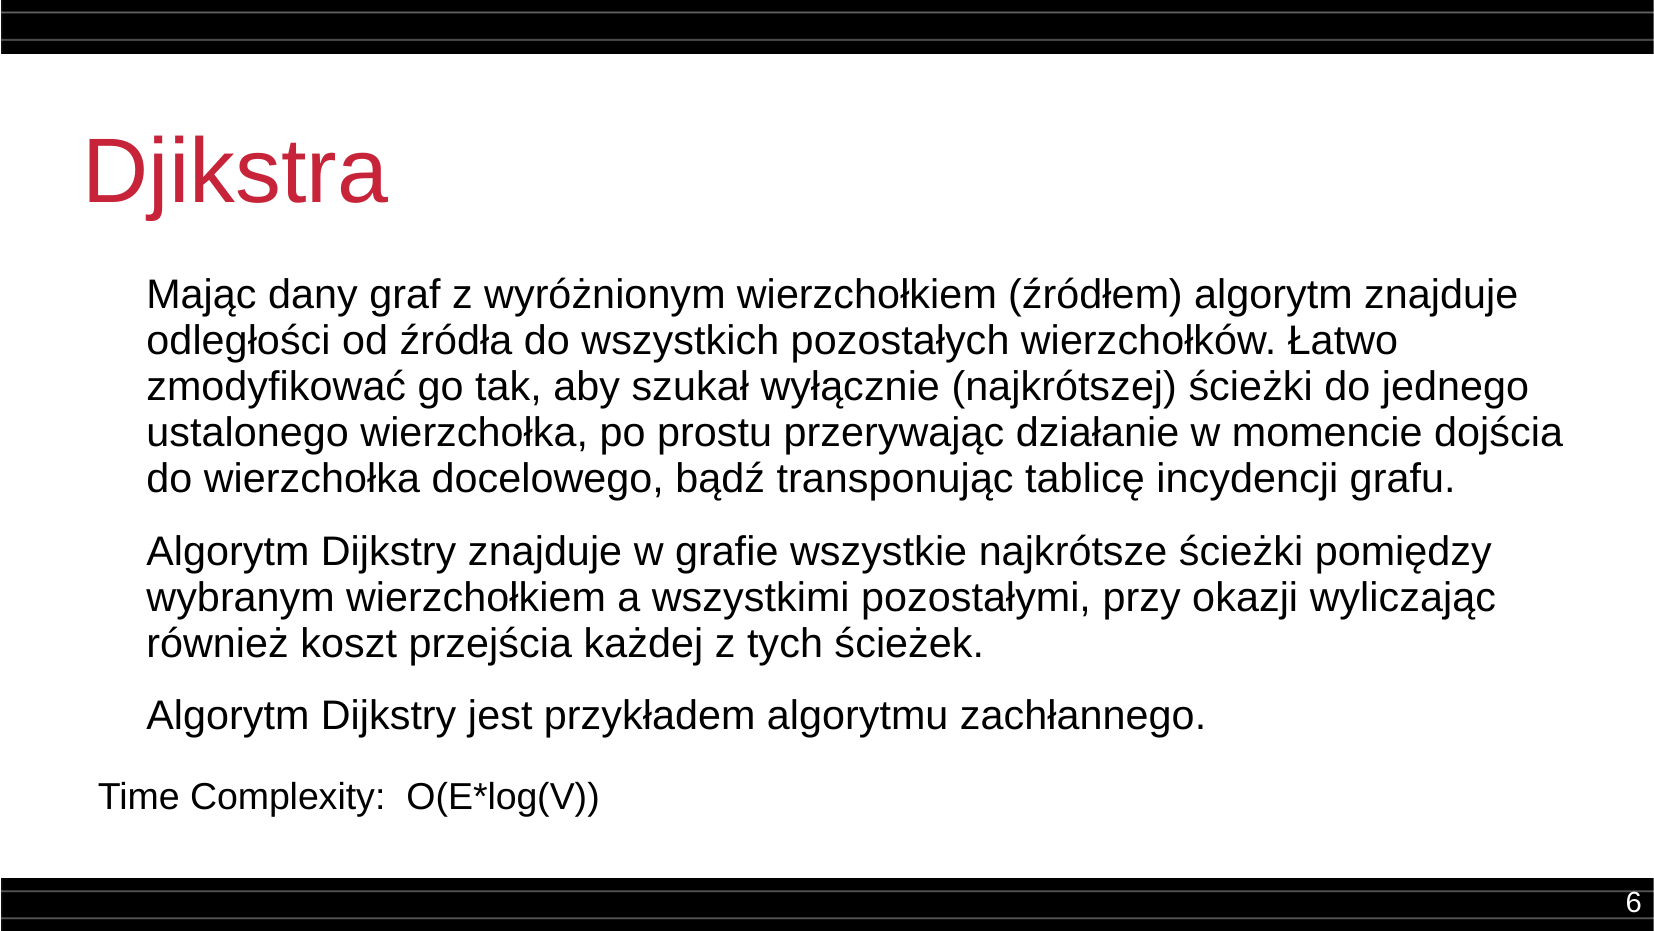

# Djikstra
Mając dany graf z wyróżnionym wierzchołkiem (źródłem) algorytm znajduje odległości od źródła do wszystkich pozostałych wierzchołków. Łatwo zmodyfikować go tak, aby szukał wyłącznie (najkrótszej) ścieżki do jednego ustalonego wierzchołka, po prostu przerywając działanie w momencie dojścia do wierzchołka docelowego, bądź transponując tablicę incydencji grafu.
Algorytm Dijkstry znajduje w grafie wszystkie najkrótsze ścieżki pomiędzy wybranym wierzchołkiem a wszystkimi pozostałymi, przy okazji wyliczając również koszt przejścia każdej z tych ścieżek.
Algorytm Dijkstry jest przykładem algorytmu zachłannego.
Time Complexity: O(E*log(V))